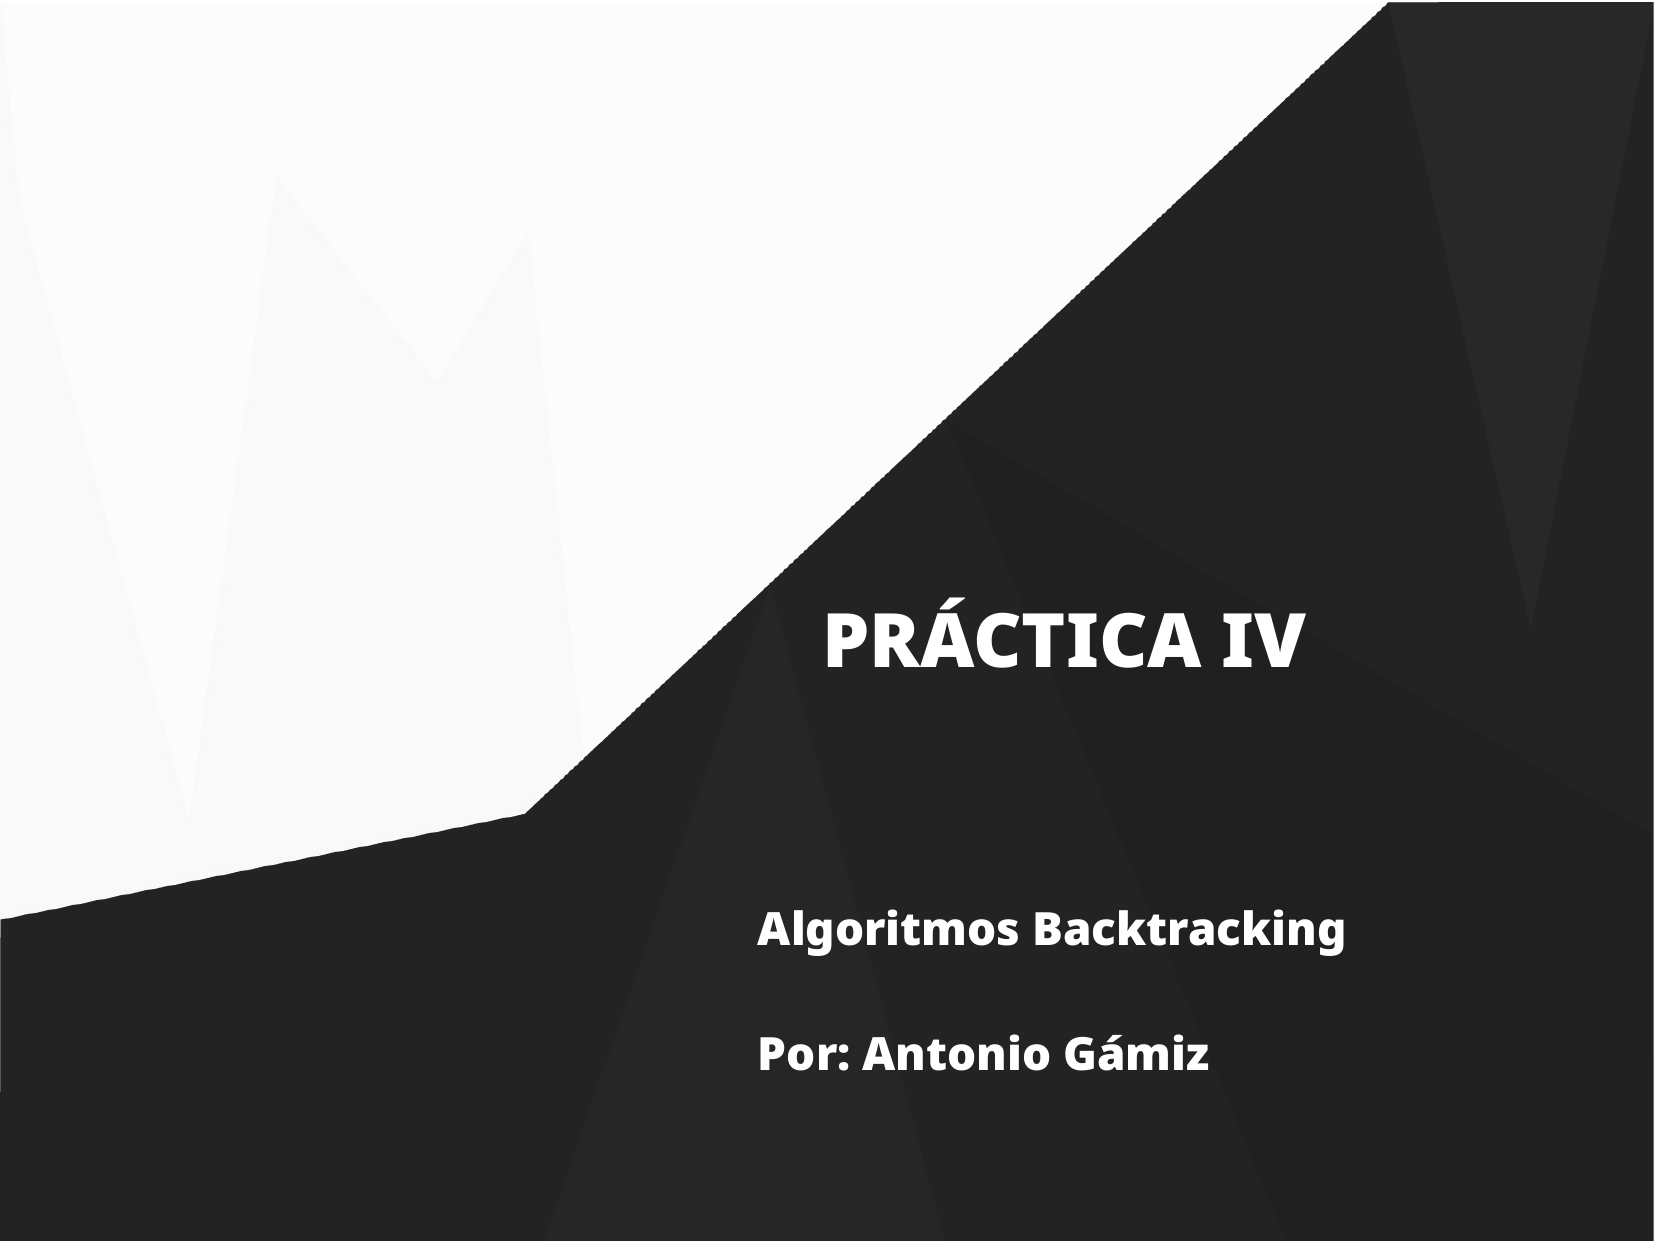

# PRÁCTICA IV
Algoritmos Backtracking
Por: Antonio Gámiz